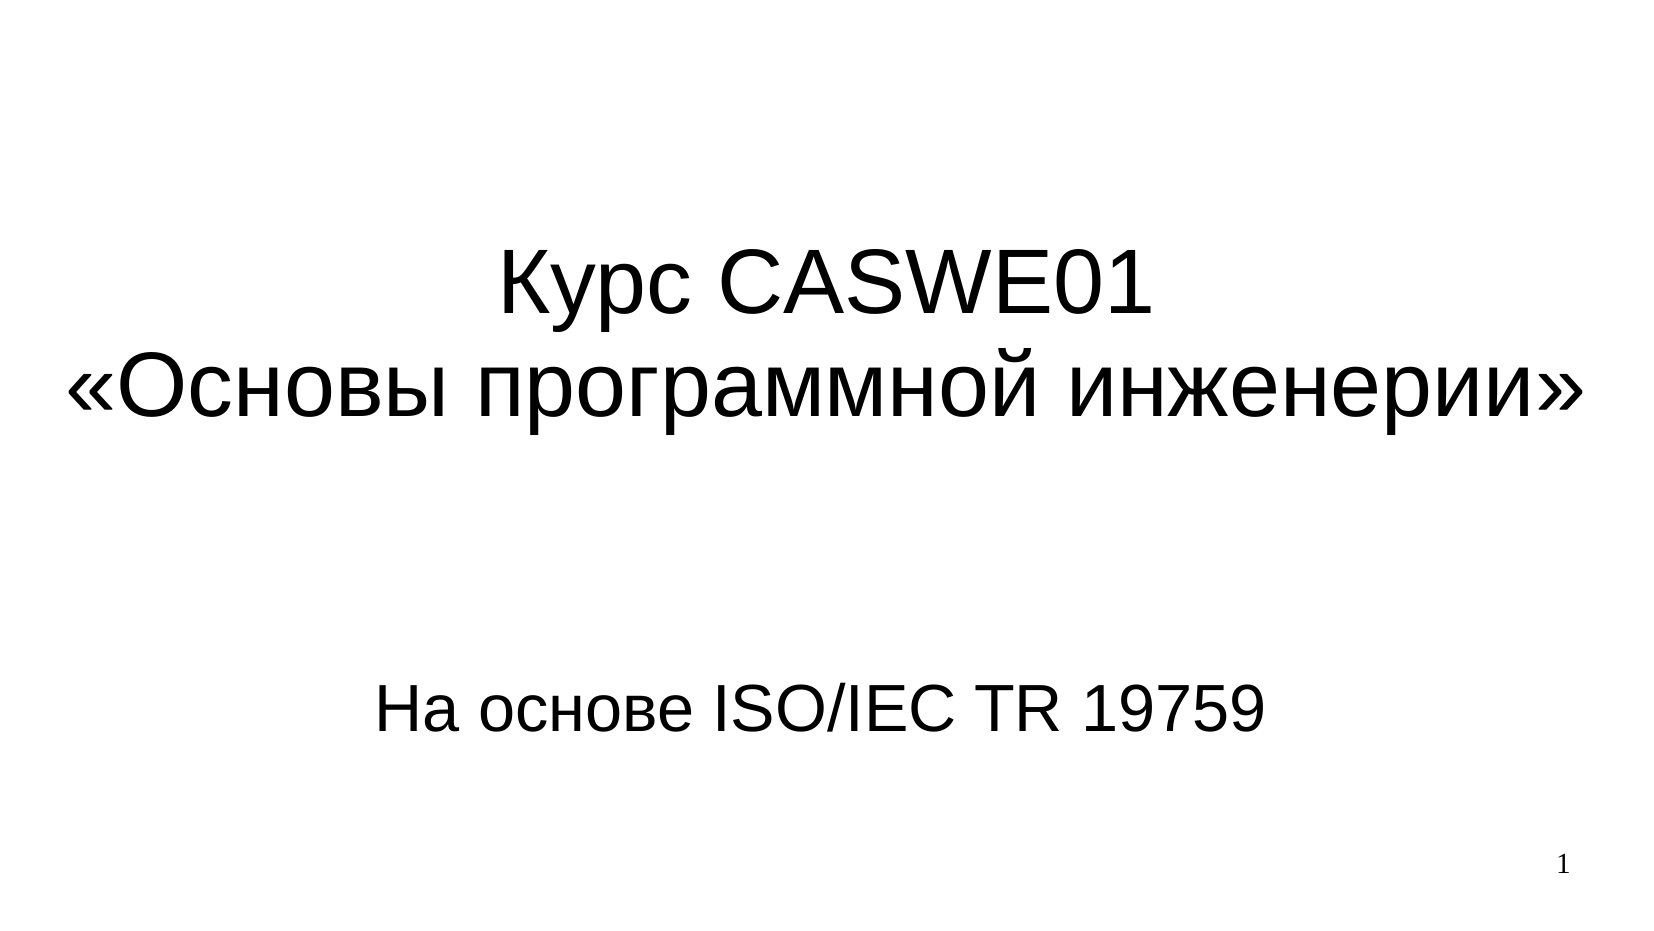

# Курс CASWE01 «Основы программной инженерии»
На основе ISO/IEC TR 19759
1